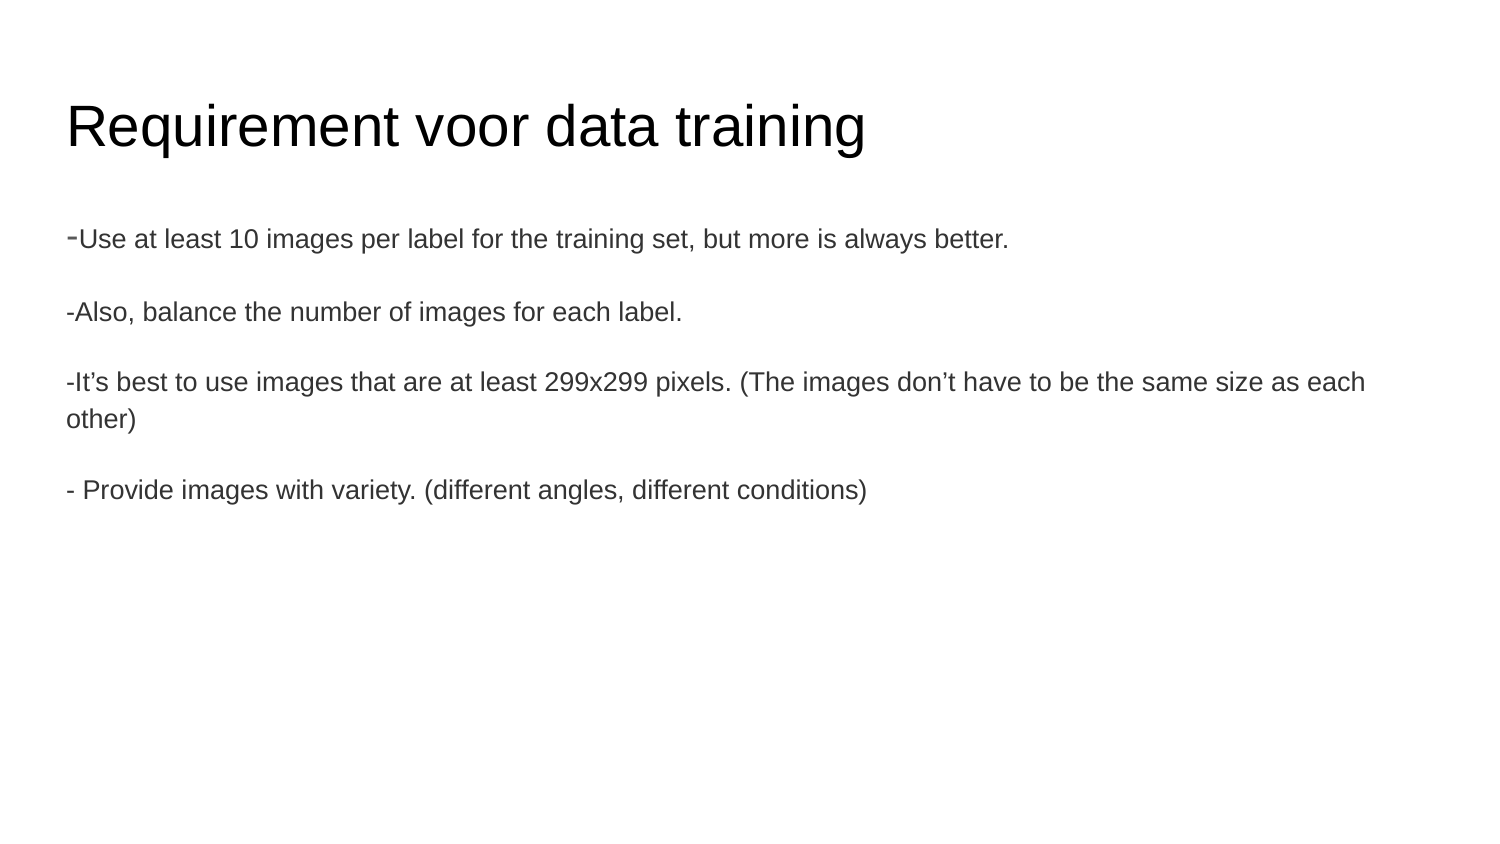

# Requirement voor data training
-Use at least 10 images per label for the training set, but more is always better.
-Also, balance the number of images for each label.
-It’s best to use images that are at least 299x299 pixels. (The images don’t have to be the same size as each other)
- Provide images with variety. (different angles, different conditions)